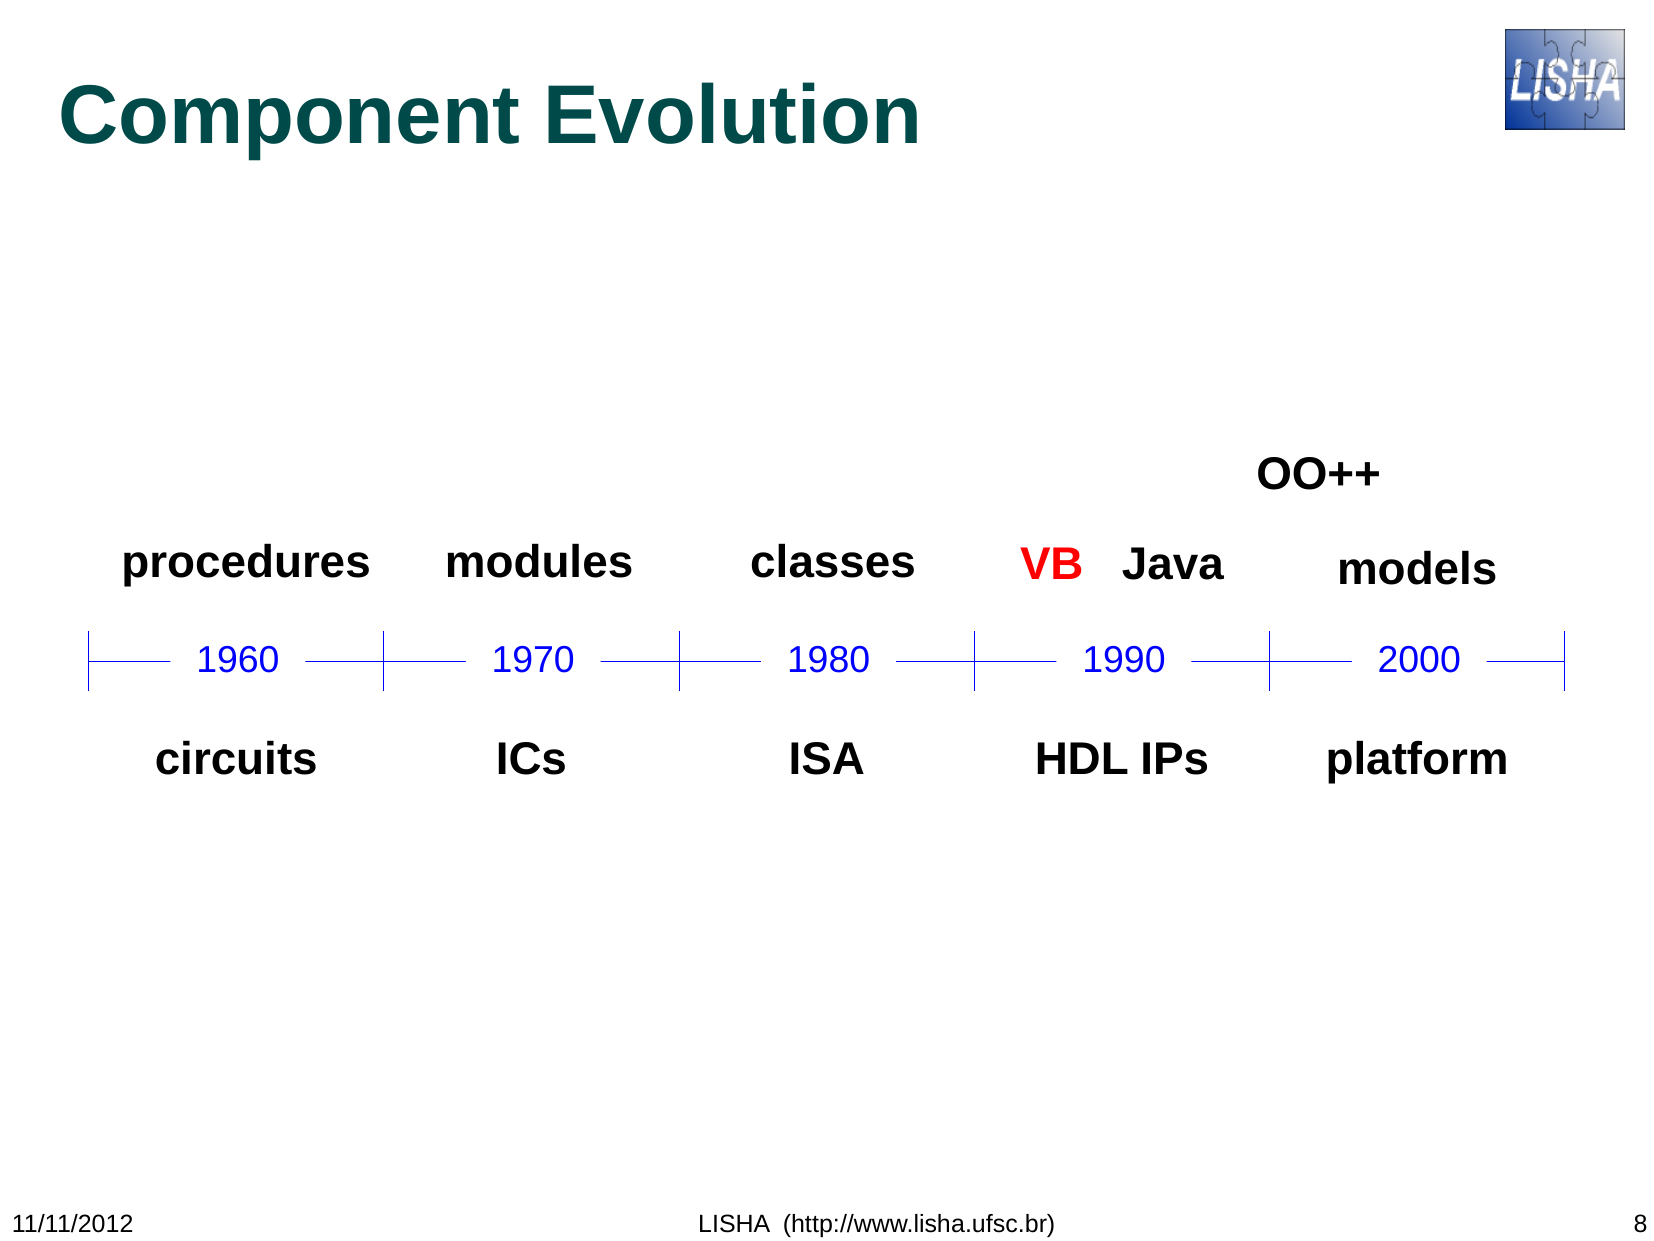

# Component Evolution
OO++
procedures
modules
classes
VB Java
models
1960
1970
1980
1990
2000
circuits
ICs
ISA
HDL IPs
platform